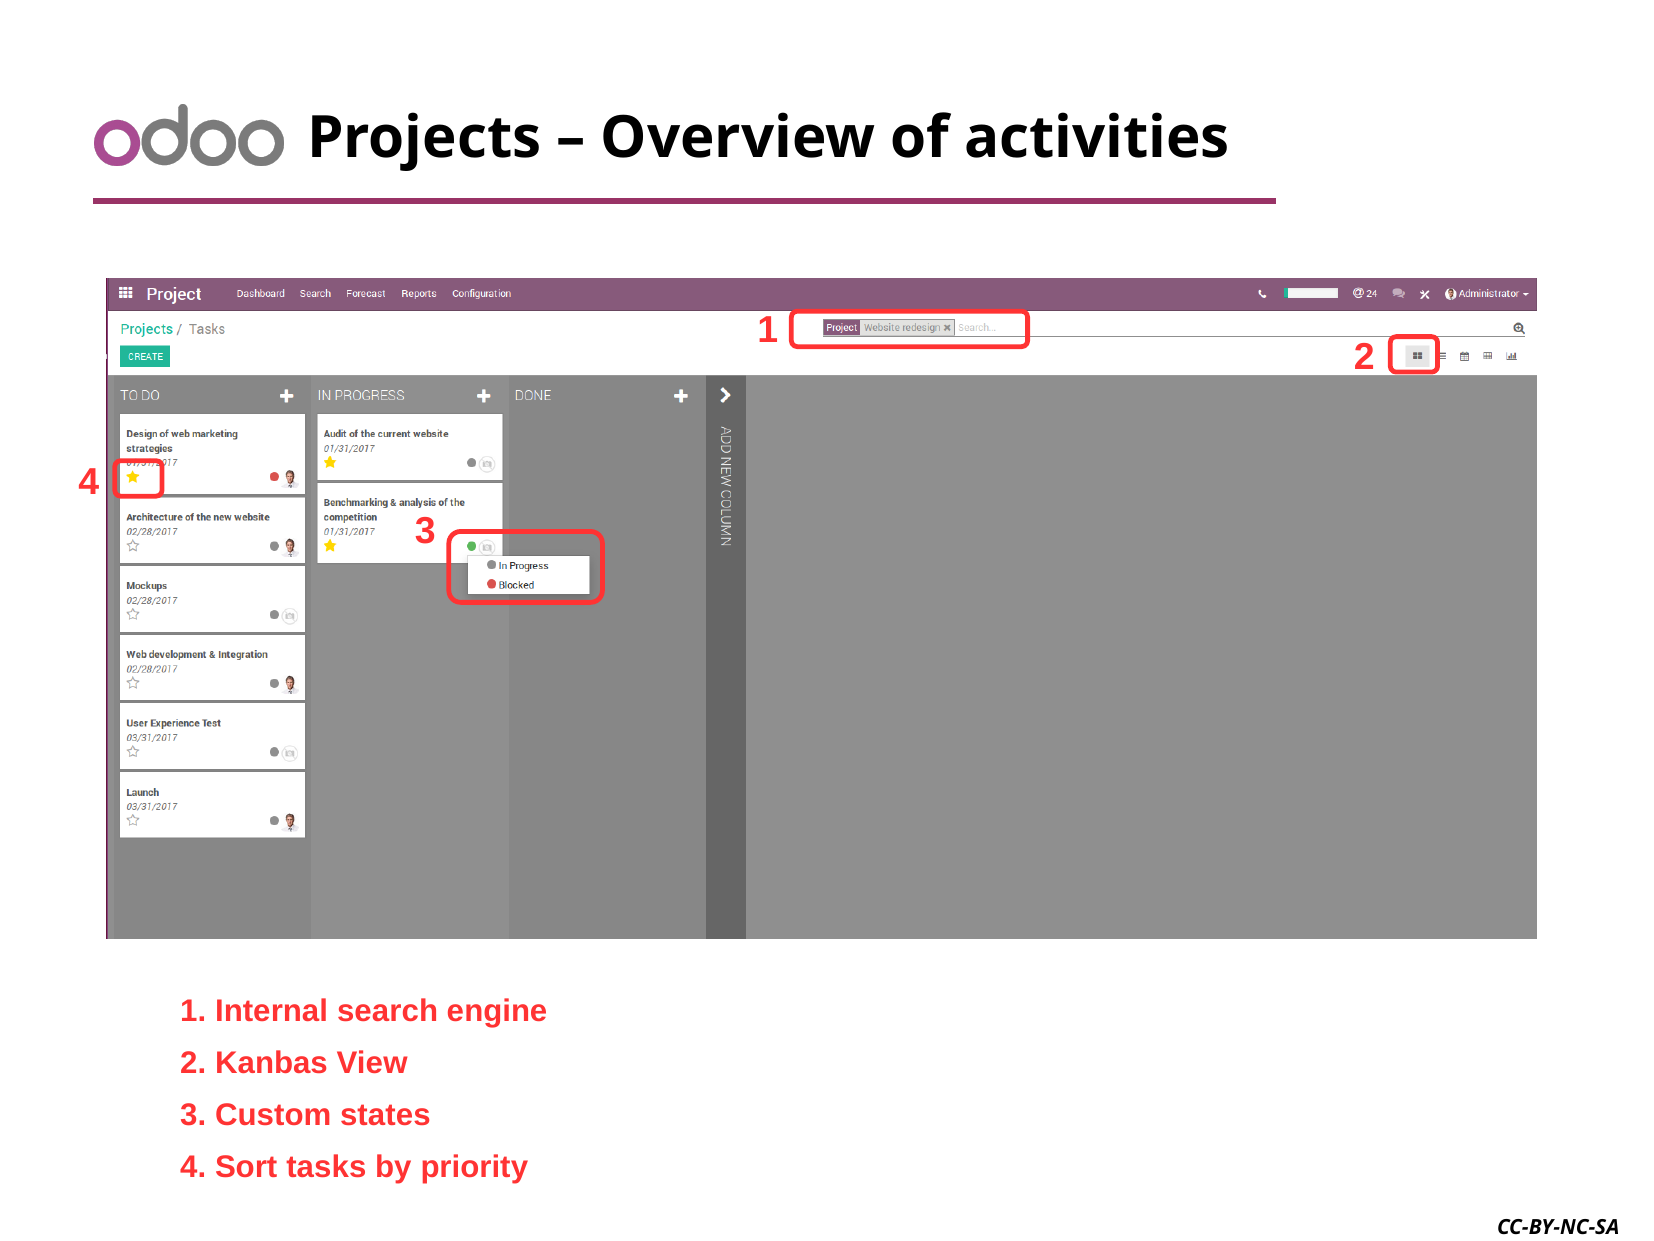

# Projects – Overview of activities
1
2
4
3
1. Internal search engine
2. Kanbas View
3. Custom states
4. Sort tasks by priority
CC-BY-NC-SA